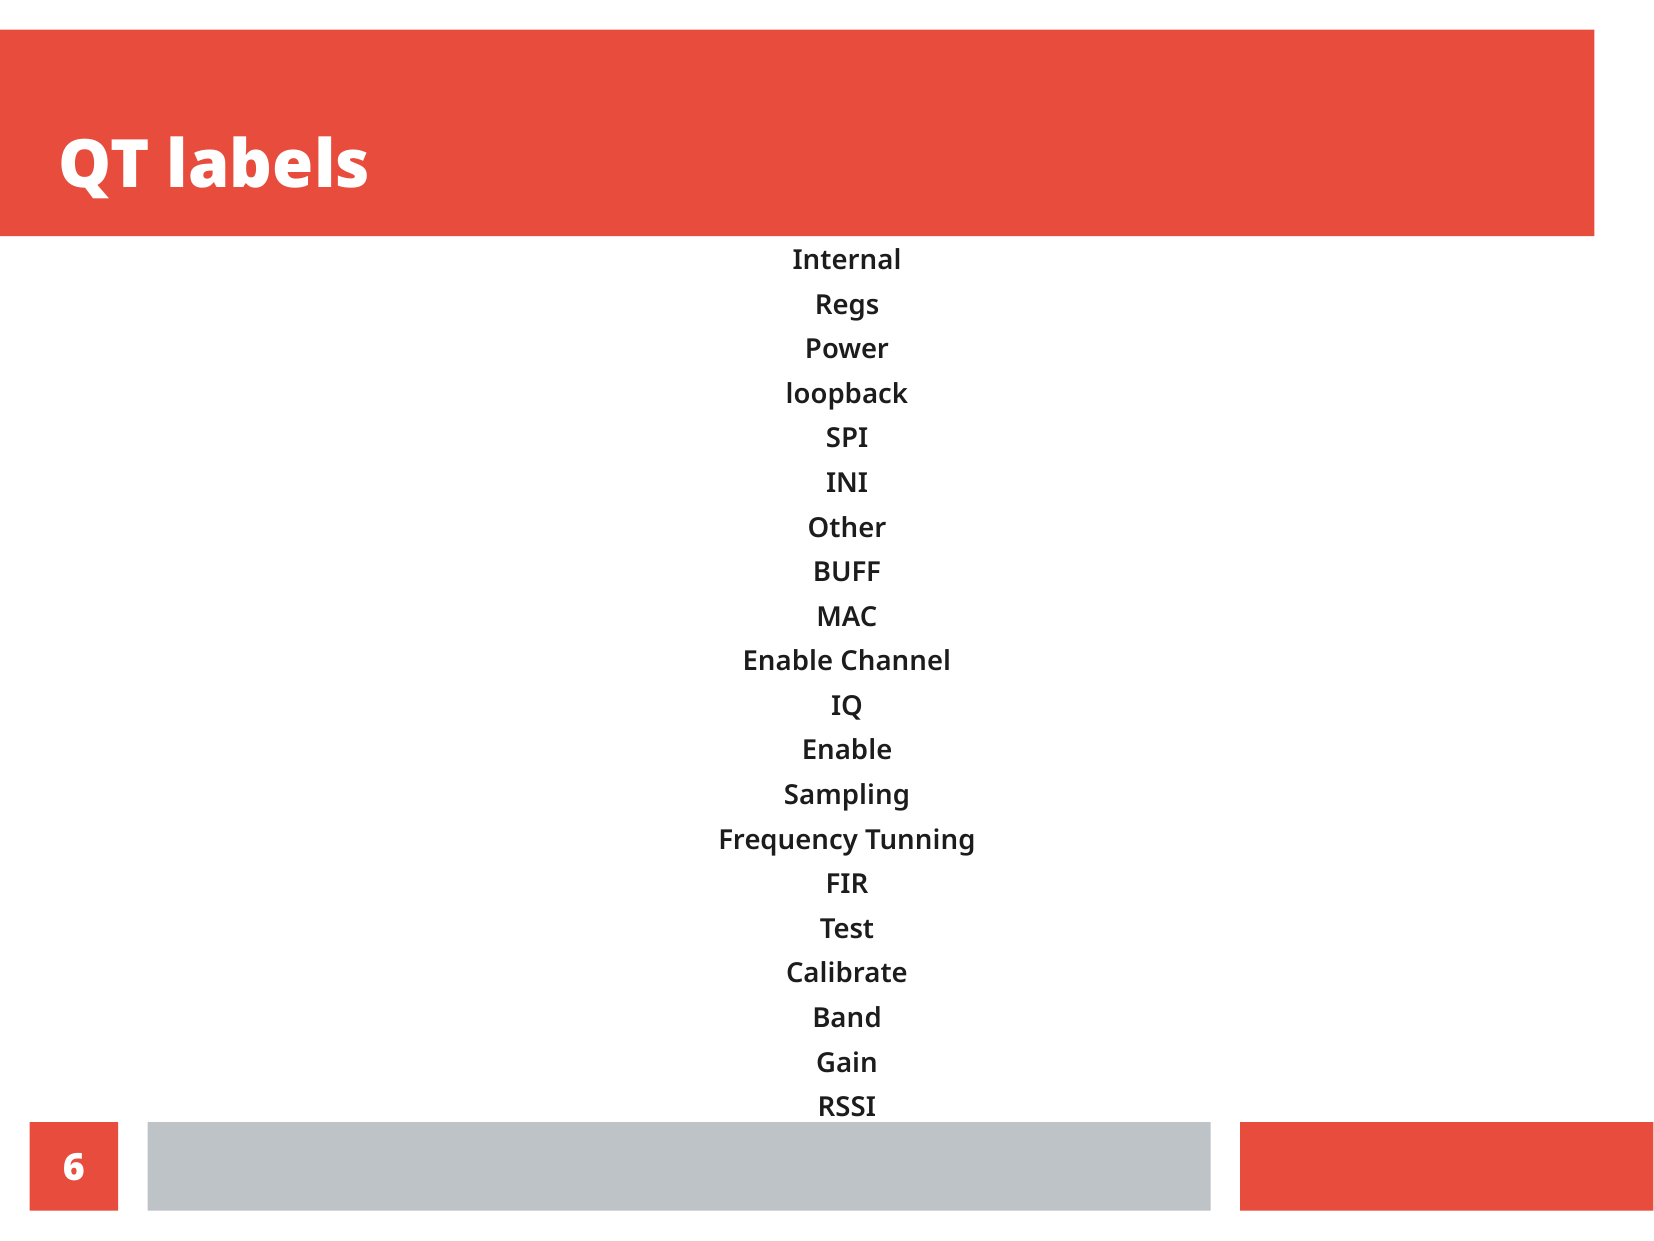

# QT labels
Internal
Regs
Power
loopback
SPI
INI
Other
BUFF
MAC
Enable Channel
IQ
Enable
Sampling
Frequency Tunning
FIR
Test
Calibrate
Band
Gain
RSSI
6